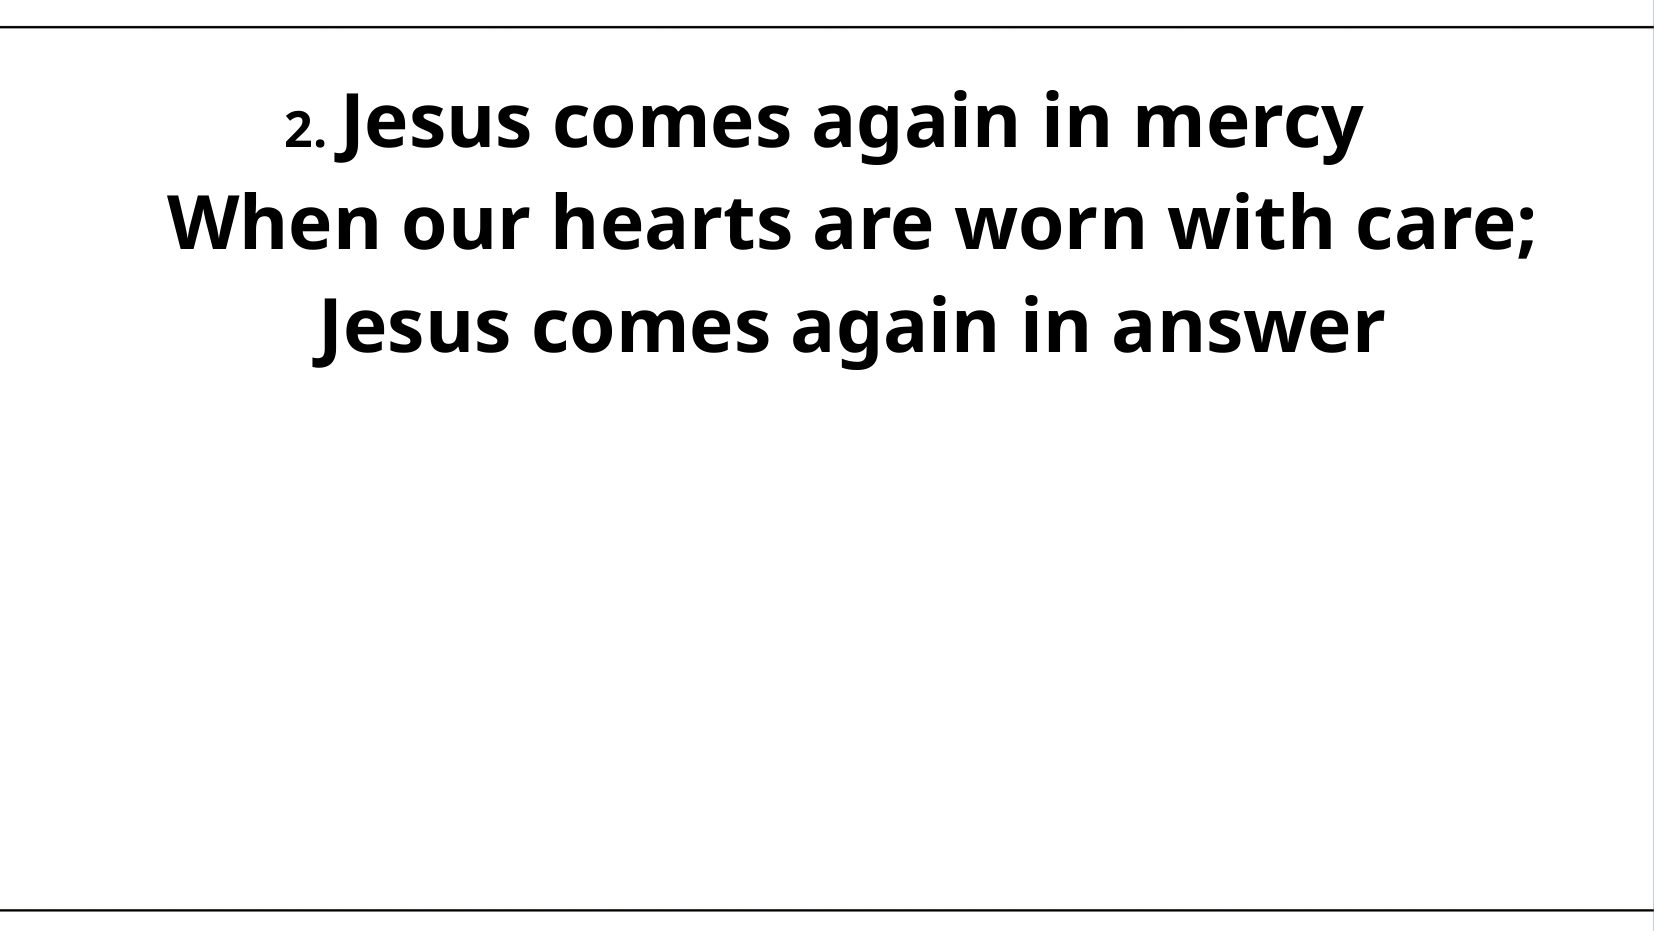

2. Jesus comes again in mercy
When our hearts are worn with care;
Jesus comes again in answer